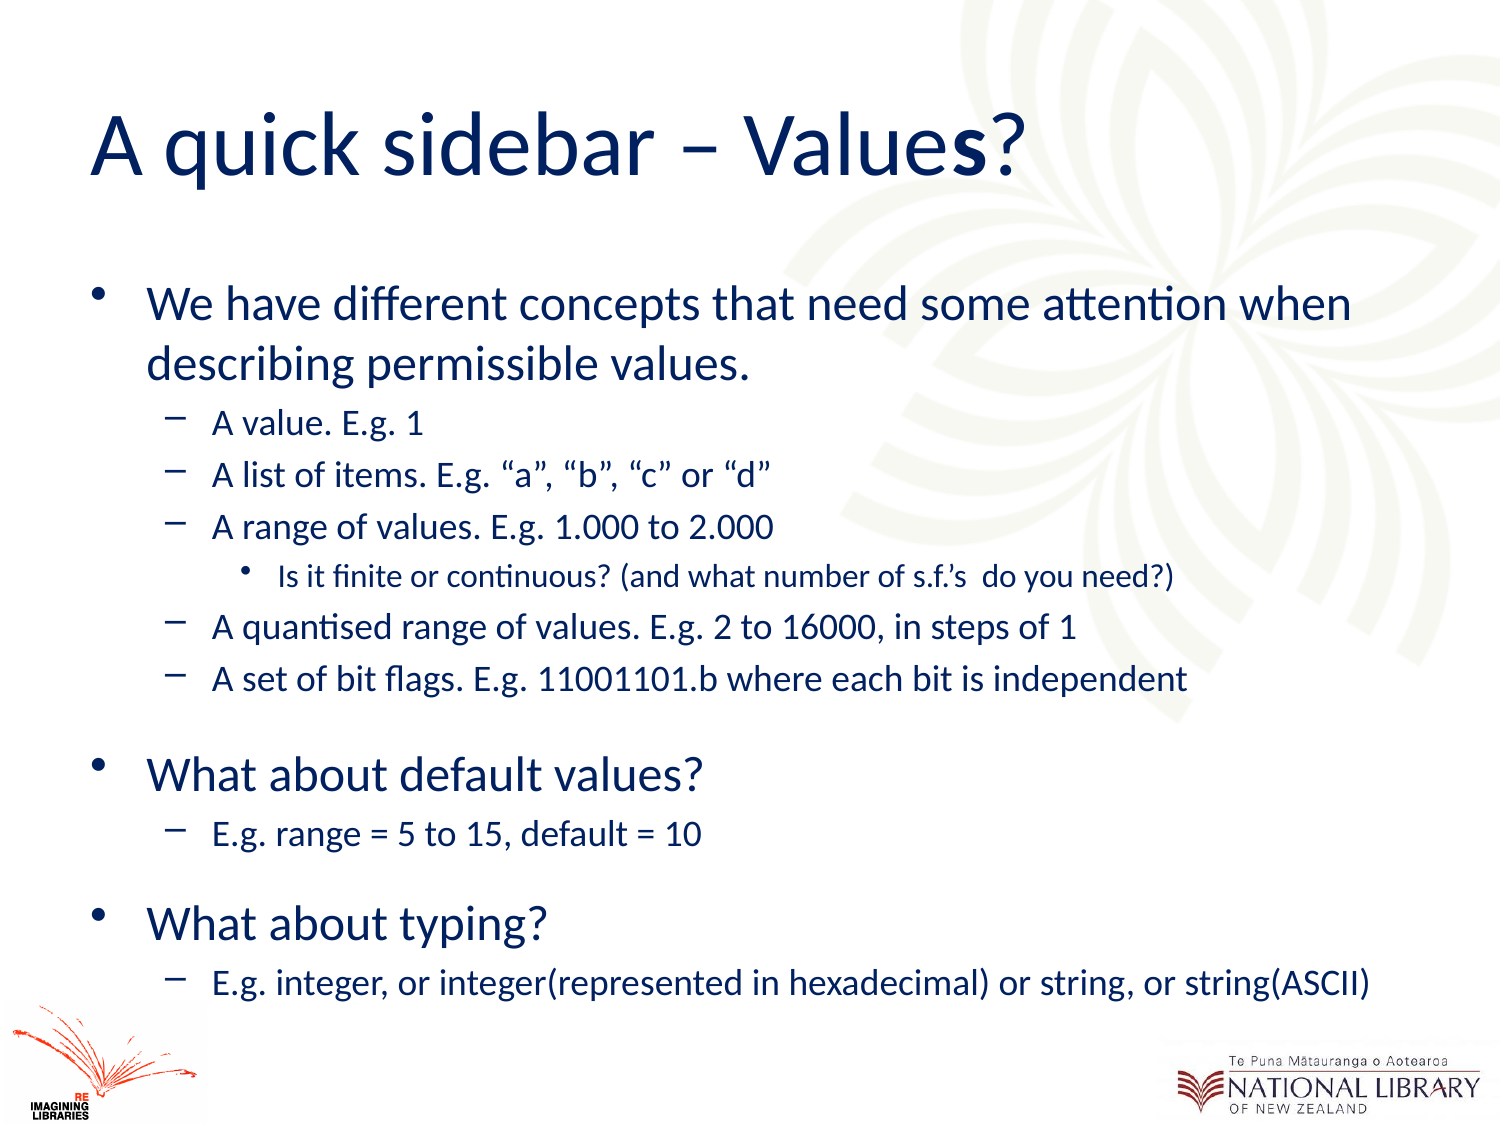

# A quick sidebar – Values?
We have different concepts that need some attention when describing permissible values.
A value. E.g. 1
A list of items. E.g. “a”, “b”, “c” or “d”
A range of values. E.g. 1.000 to 2.000
Is it finite or continuous? (and what number of s.f.’s do you need?)
A quantised range of values. E.g. 2 to 16000, in steps of 1
A set of bit flags. E.g. 11001101.b where each bit is independent
What about default values?
E.g. range = 5 to 15, default = 10
What about typing?
E.g. integer, or integer(represented in hexadecimal) or string, or string(ASCII)